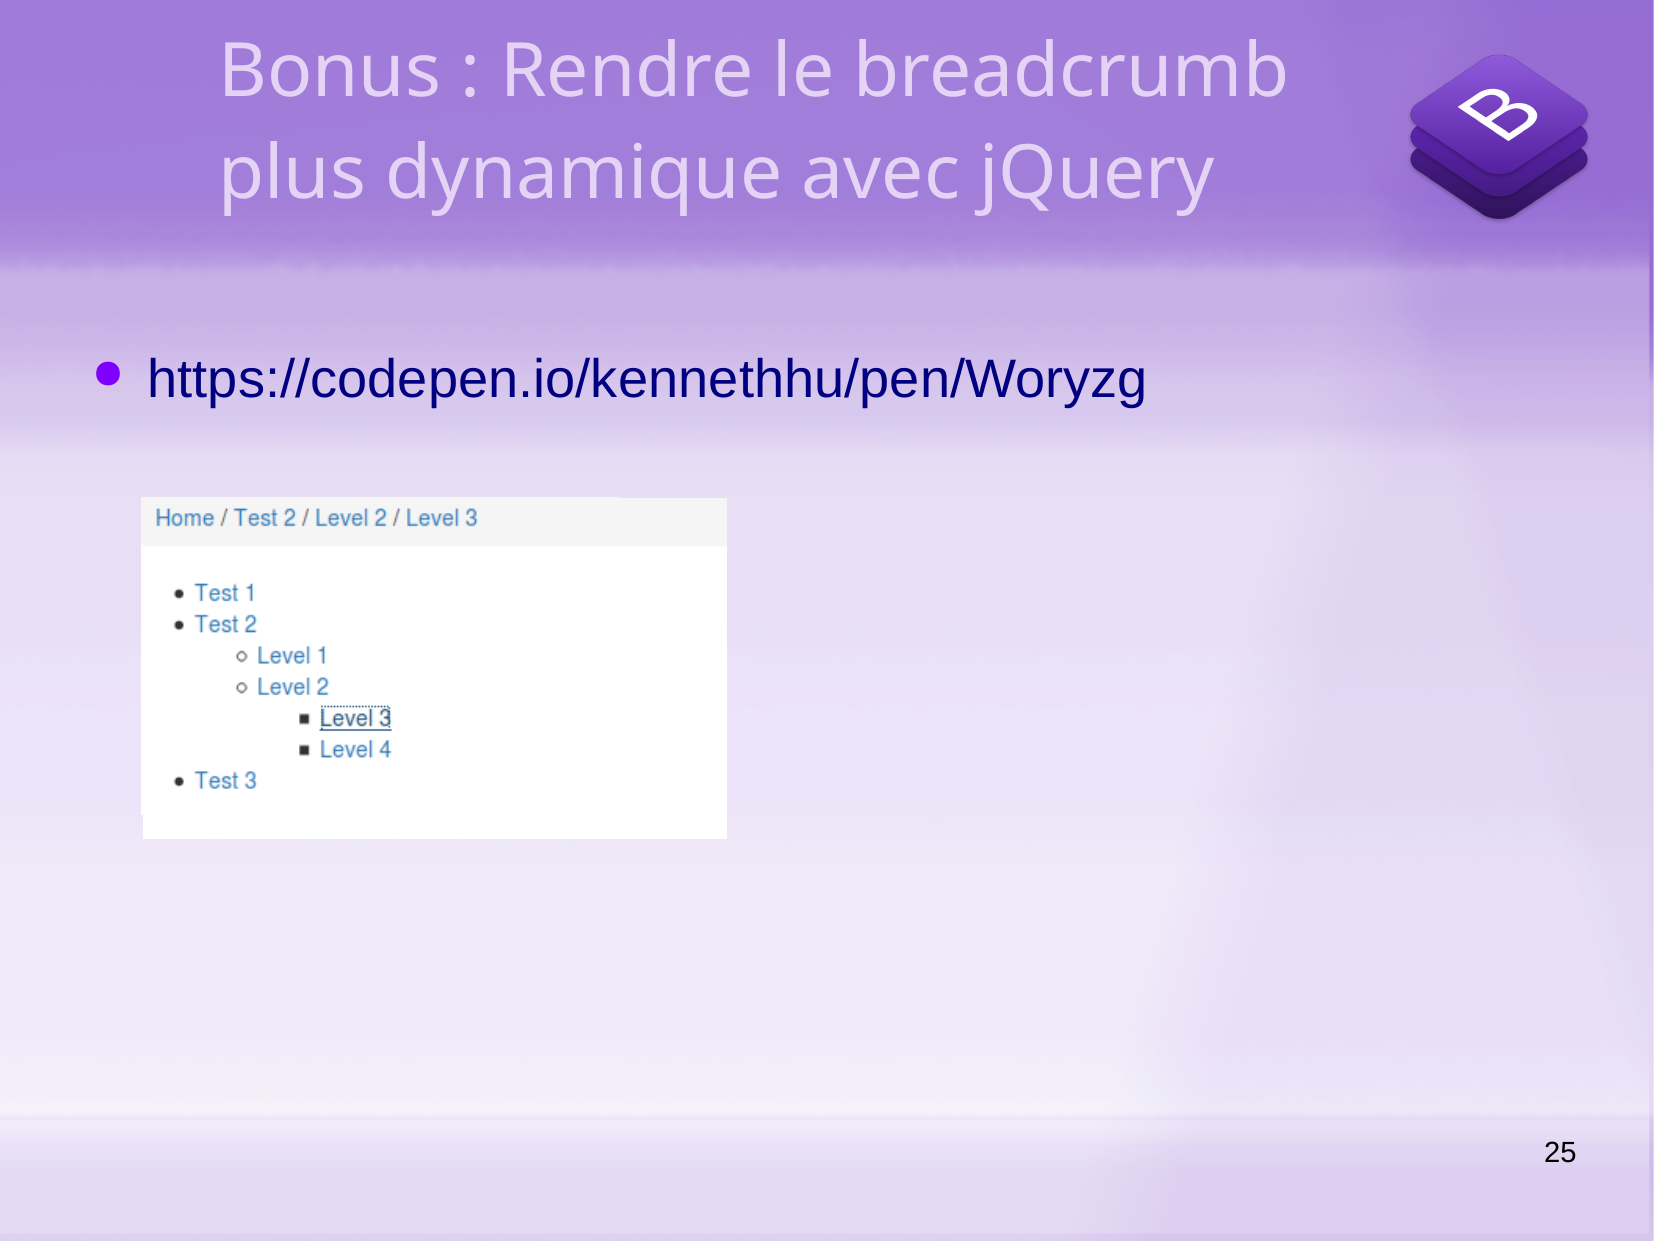

# Bonus : Rendre le breadcrumb plus dynamique avec jQuery
https://codepen.io/kennethhu/pen/Woryzg
25